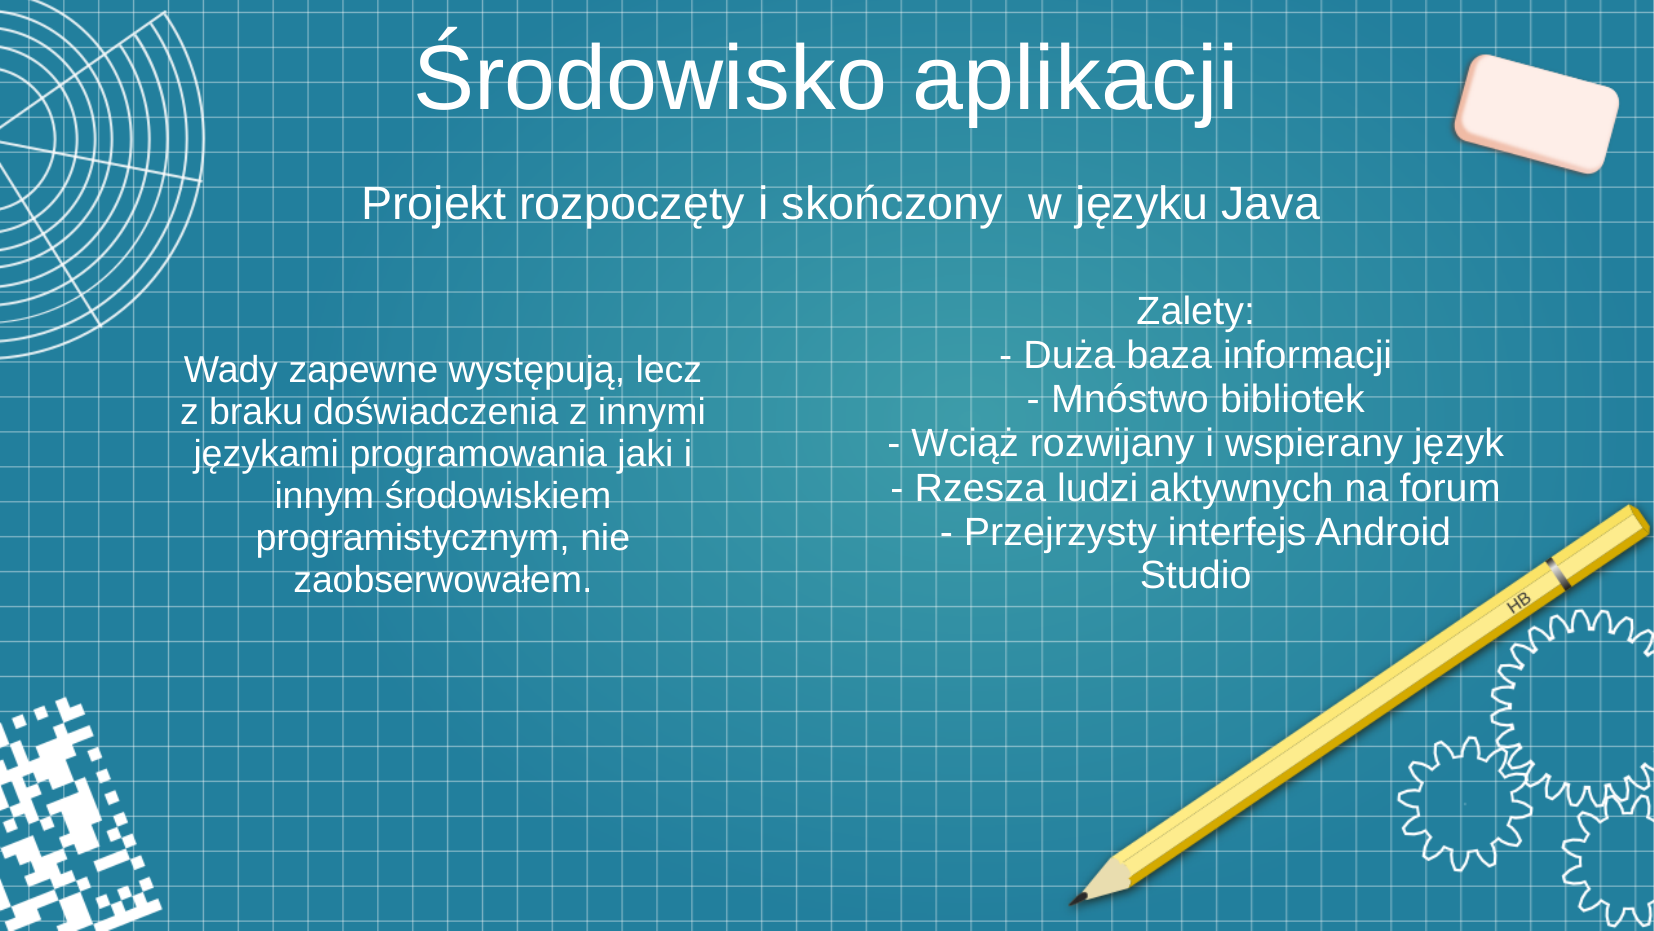

# Środowisko aplikacji
Projekt rozpoczęty i skończony w języku Java
Zalety:
- Duża baza informacji
- Mnóstwo bibliotek
- Wciąż rozwijany i wspierany język
- Rzesza ludzi aktywnych na forum
- Przejrzysty interfejs Android Studio
Wady zapewne występują, lecz z braku doświadczenia z innymi językami programowania jaki i innym środowiskiem programistycznym, nie zaobserwowałem.